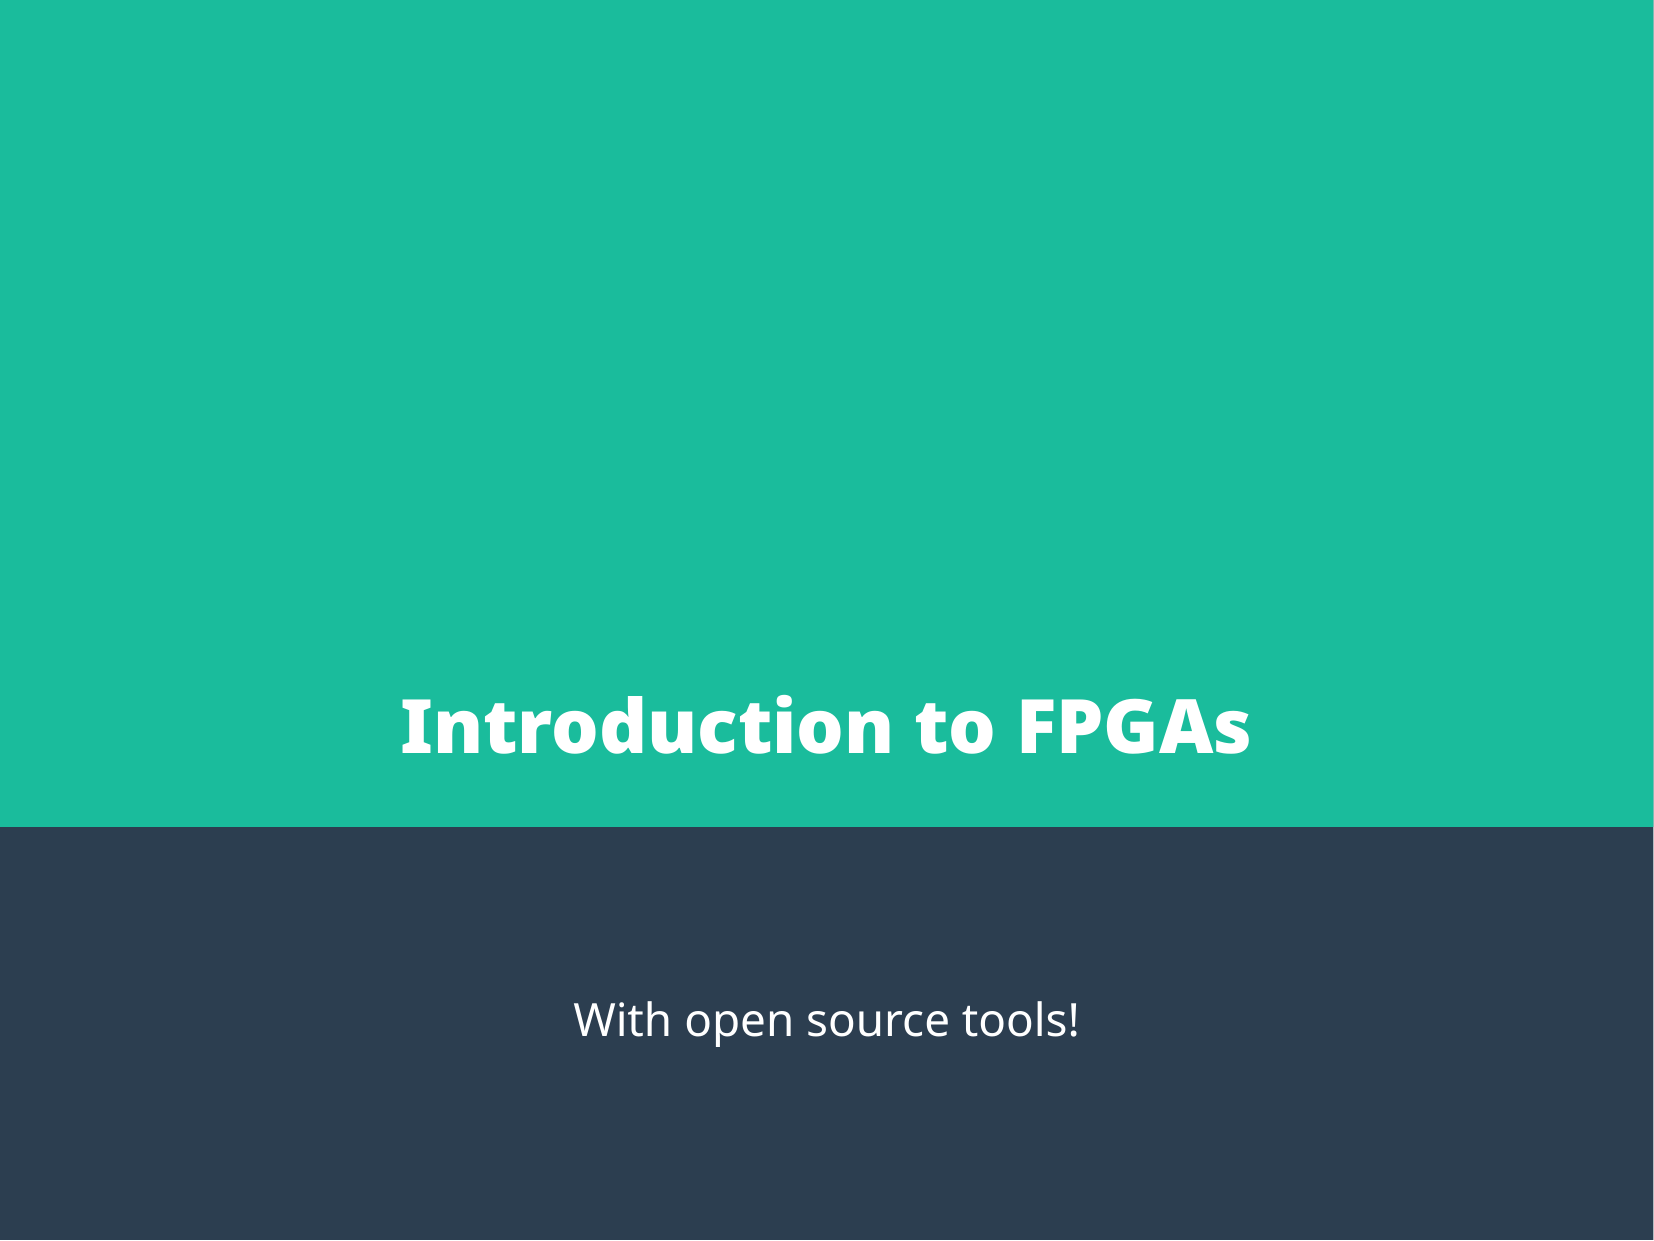

# Introduction to FPGAs
With open source tools!